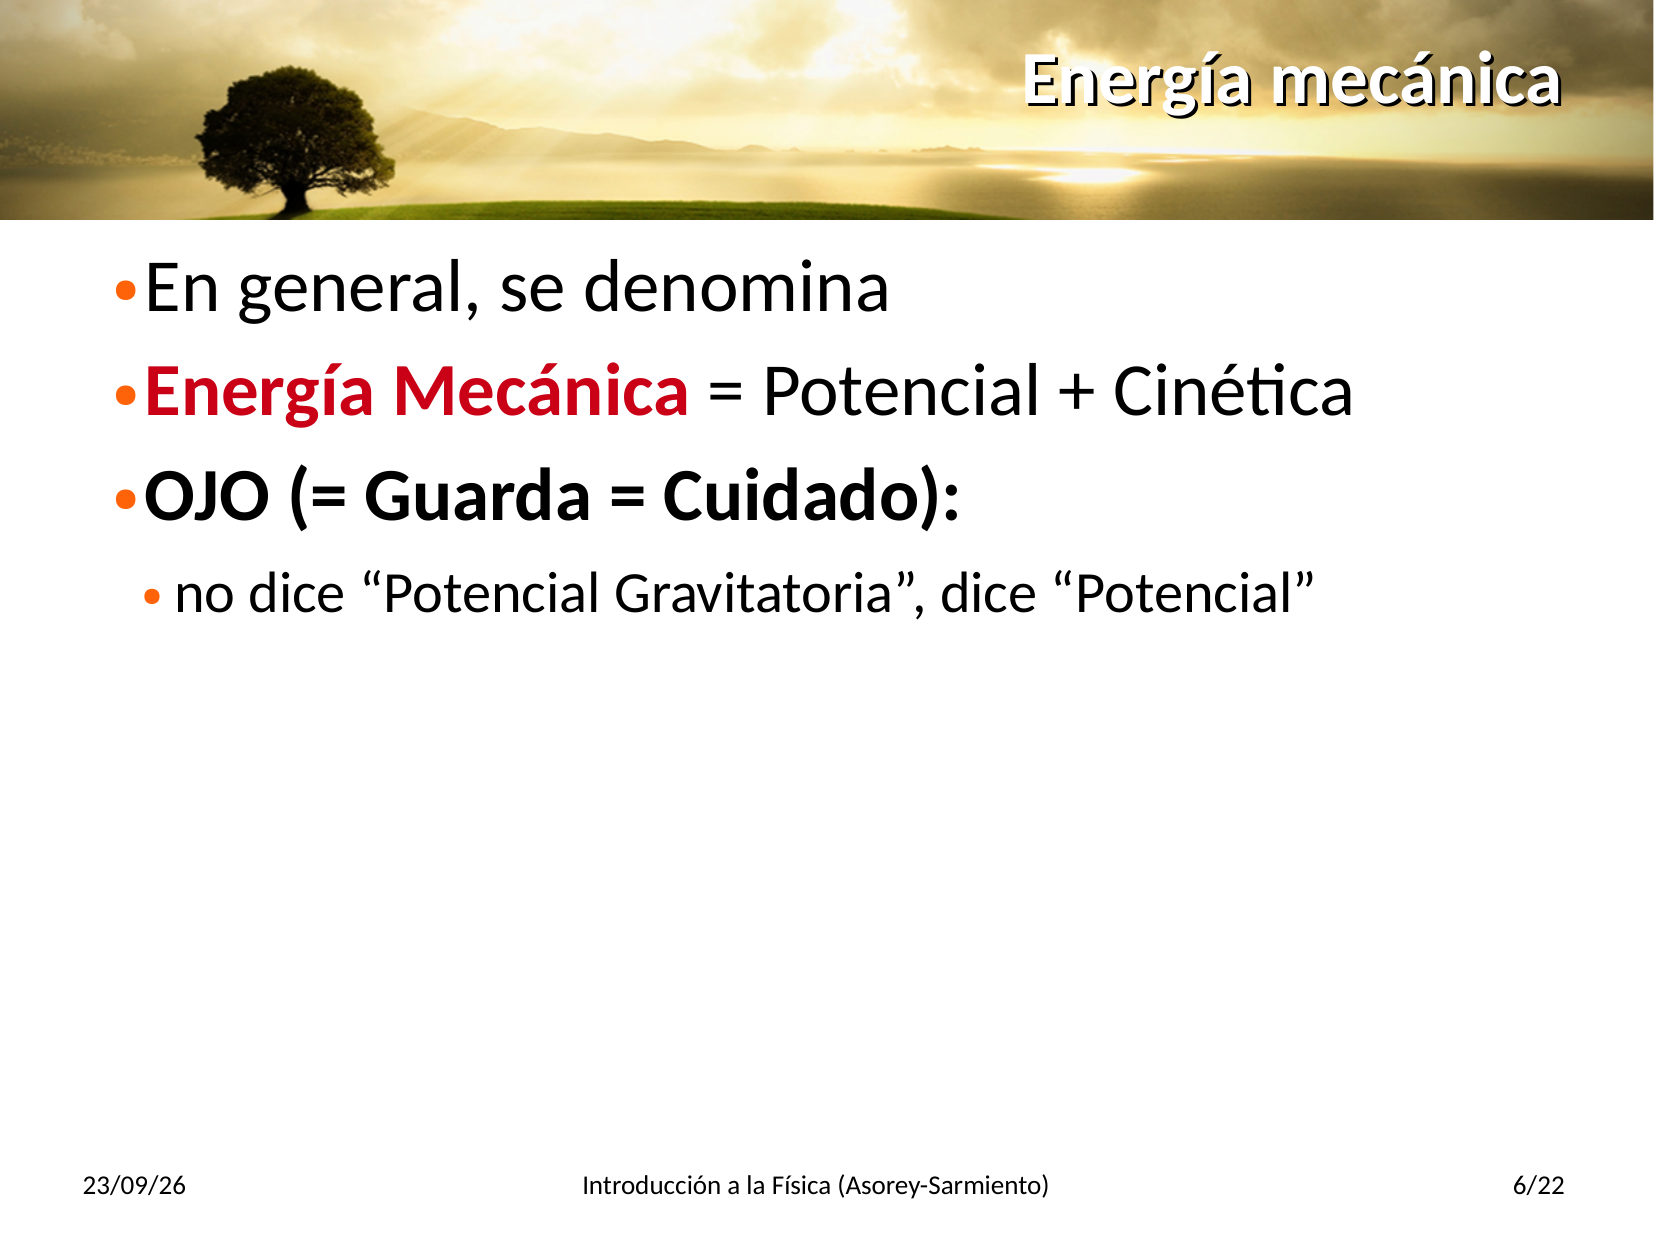

# Energía mecánica
En general, se denomina
Energía Mecánica = Potencial + Cinética
OJO (= Guarda = Cuidado):
no dice “Potencial Gravitatoria”, dice “Potencial”
Introducción a la Física (Asorey-Sarmiento)
6